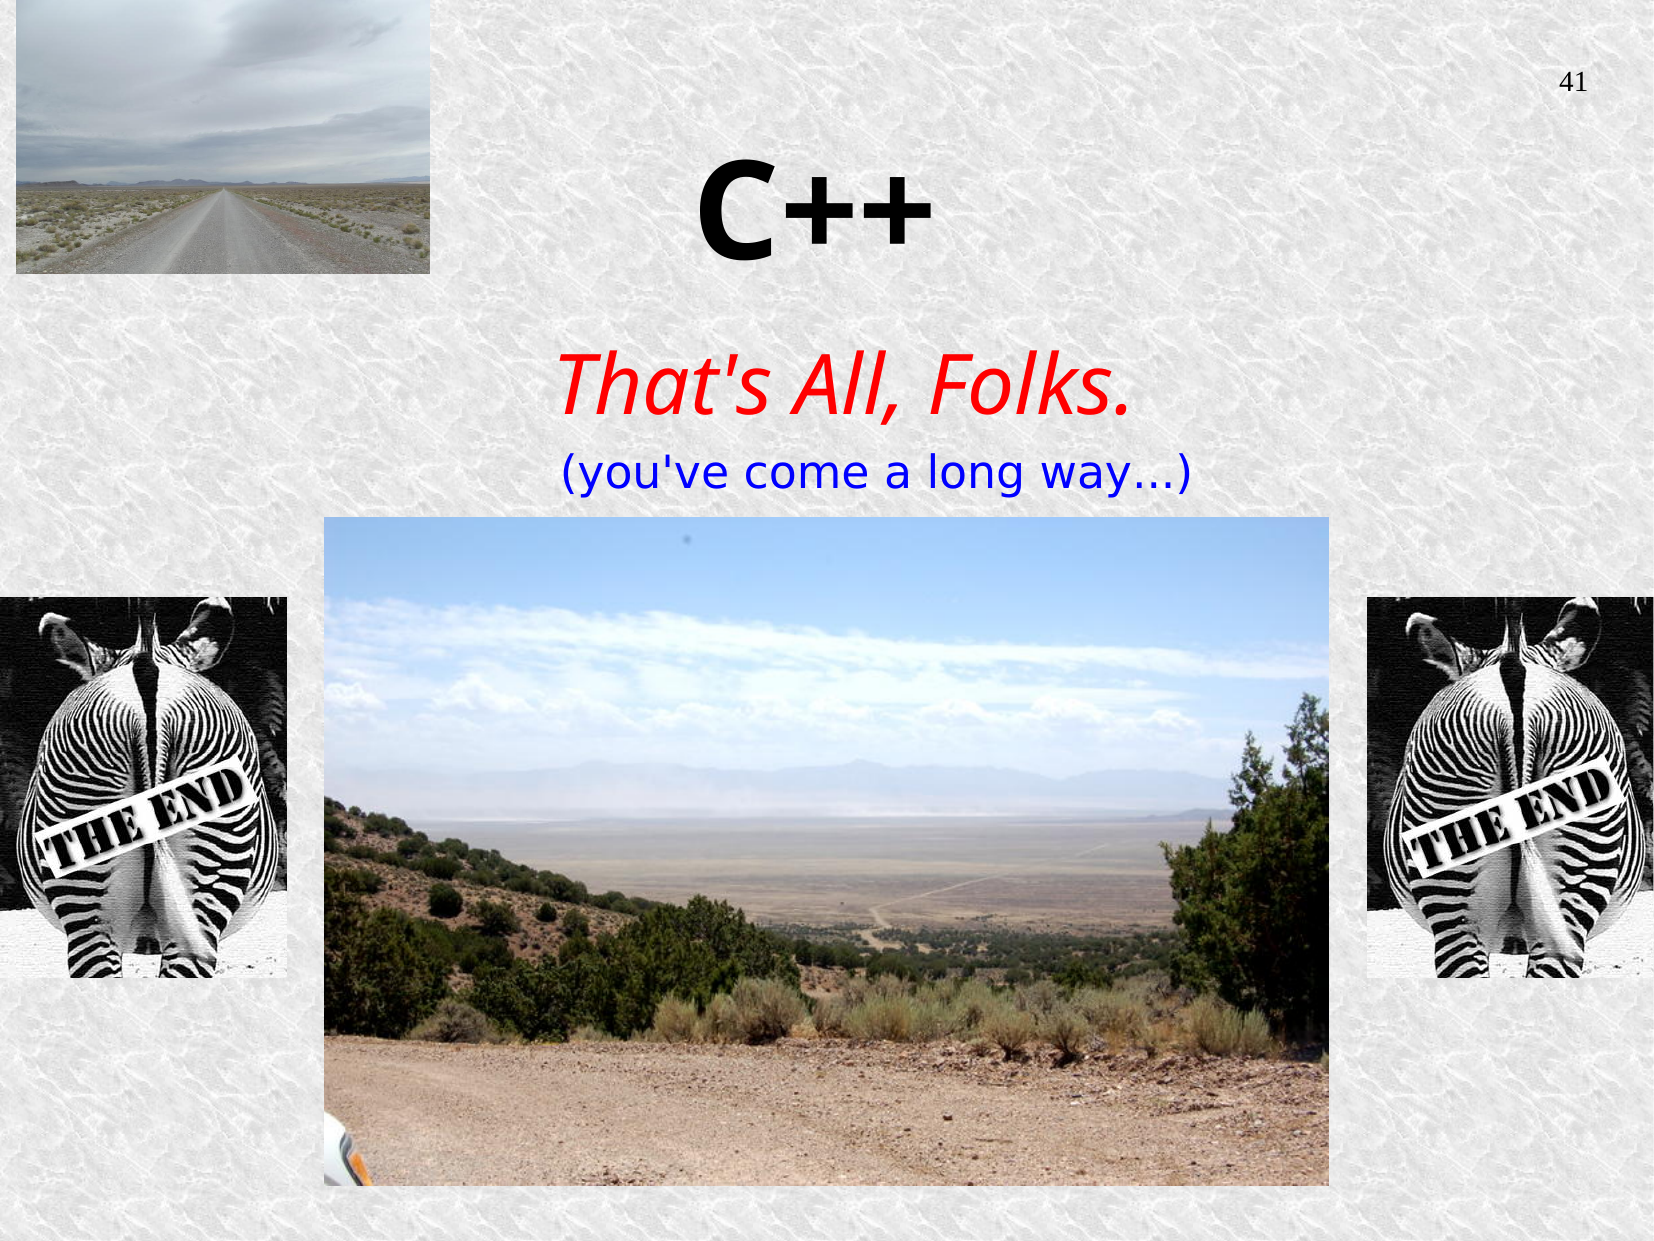

41
# C++
That's All, Folks.
(you've come a long way...)